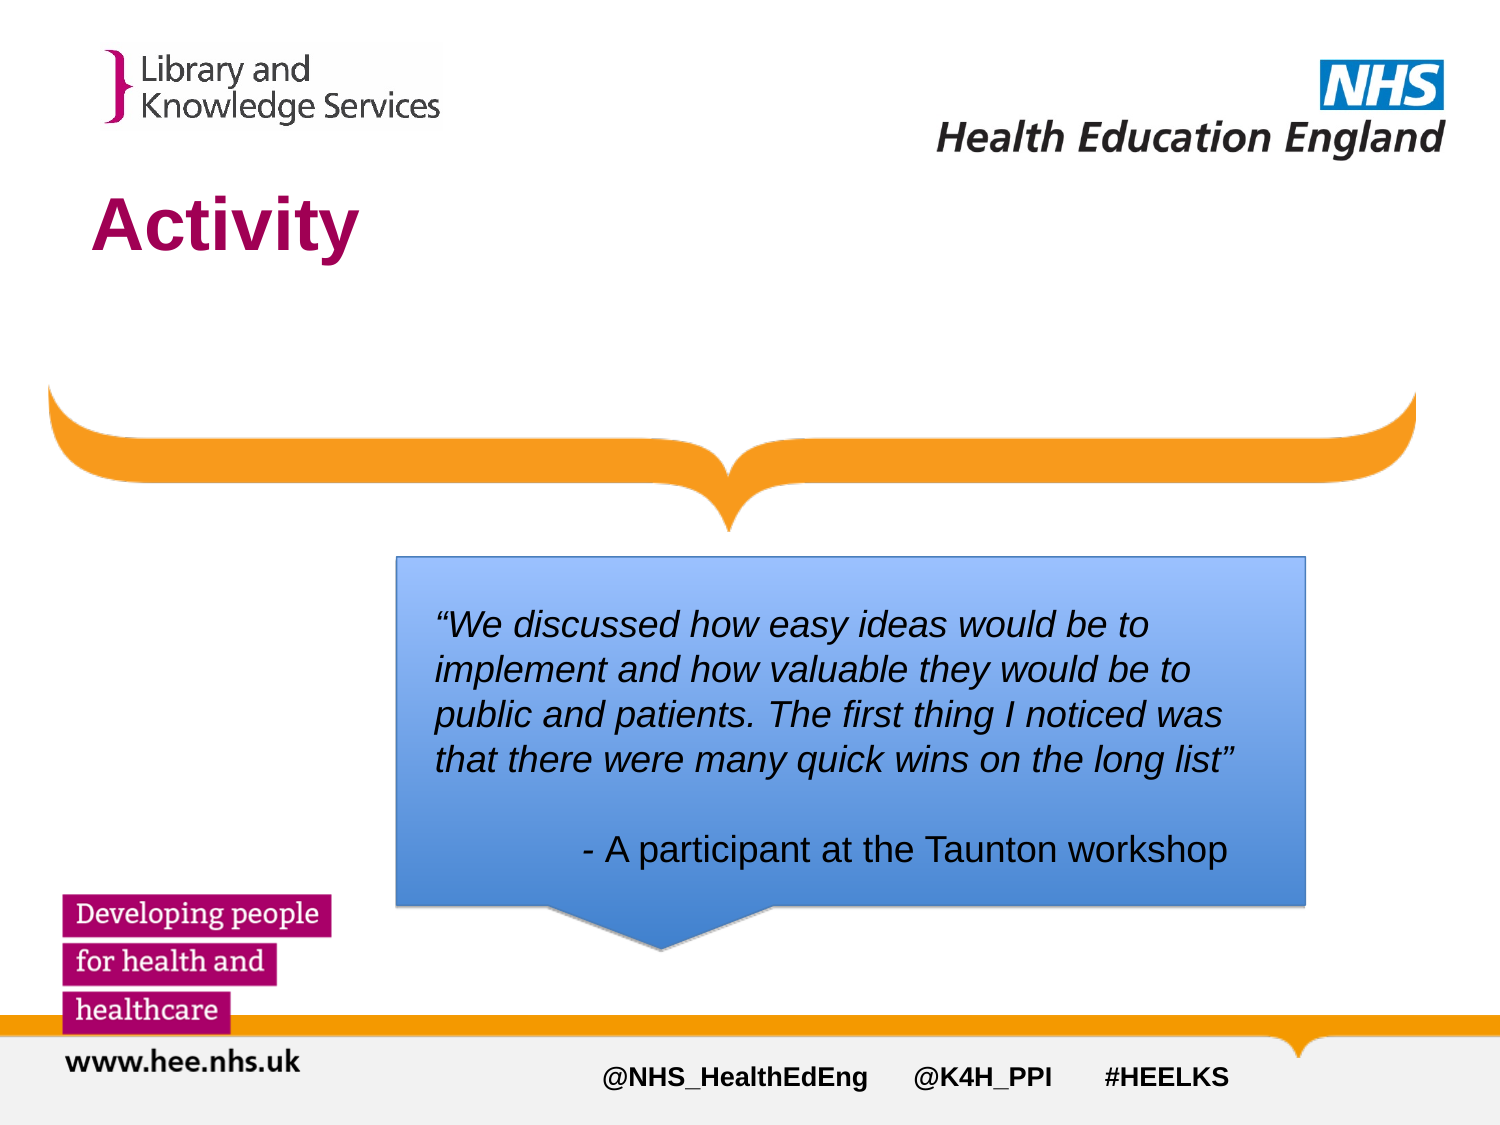

# Activity
“We discussed how easy ideas would be to implement and how valuable they would be to public and patients. The first thing I noticed was that there were many quick wins on the long list”
 - A participant at the Taunton workshop
@NHS_HealthEdEng @K4H_PPI #HEELKS